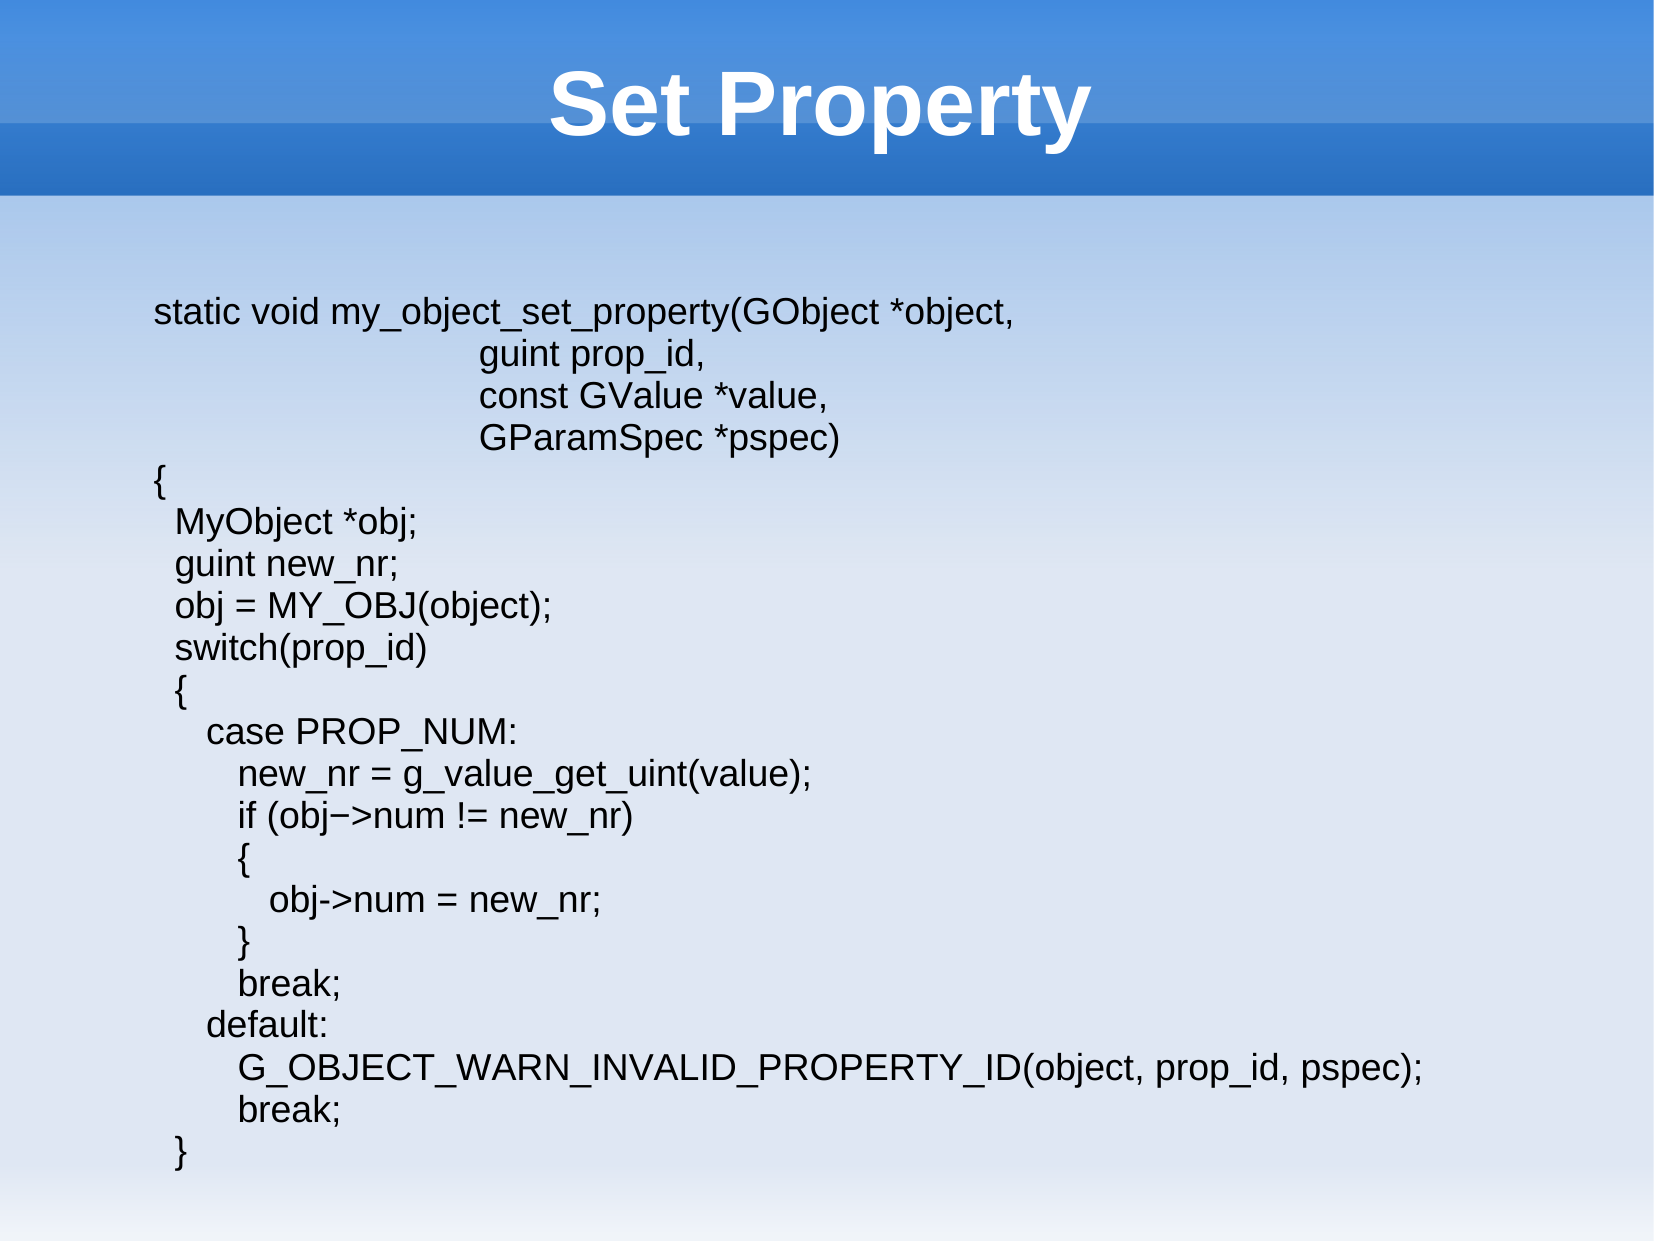

# Set Property
static void my_object_set_property(GObject *object,
 guint prop_id,
 const GValue *value,
 GParamSpec *pspec)
{
 MyObject *obj;
 guint new_nr;
 obj = MY_OBJ(object);
 switch(prop_id)
 {
 case PROP_NUM:
 new_nr = g_value_get_uint(value);
 if (obj−>num != new_nr)
 {
 obj->num = new_nr;
 }
 break;
 default:
 G_OBJECT_WARN_INVALID_PROPERTY_ID(object, prop_id, pspec);
 break;
 }